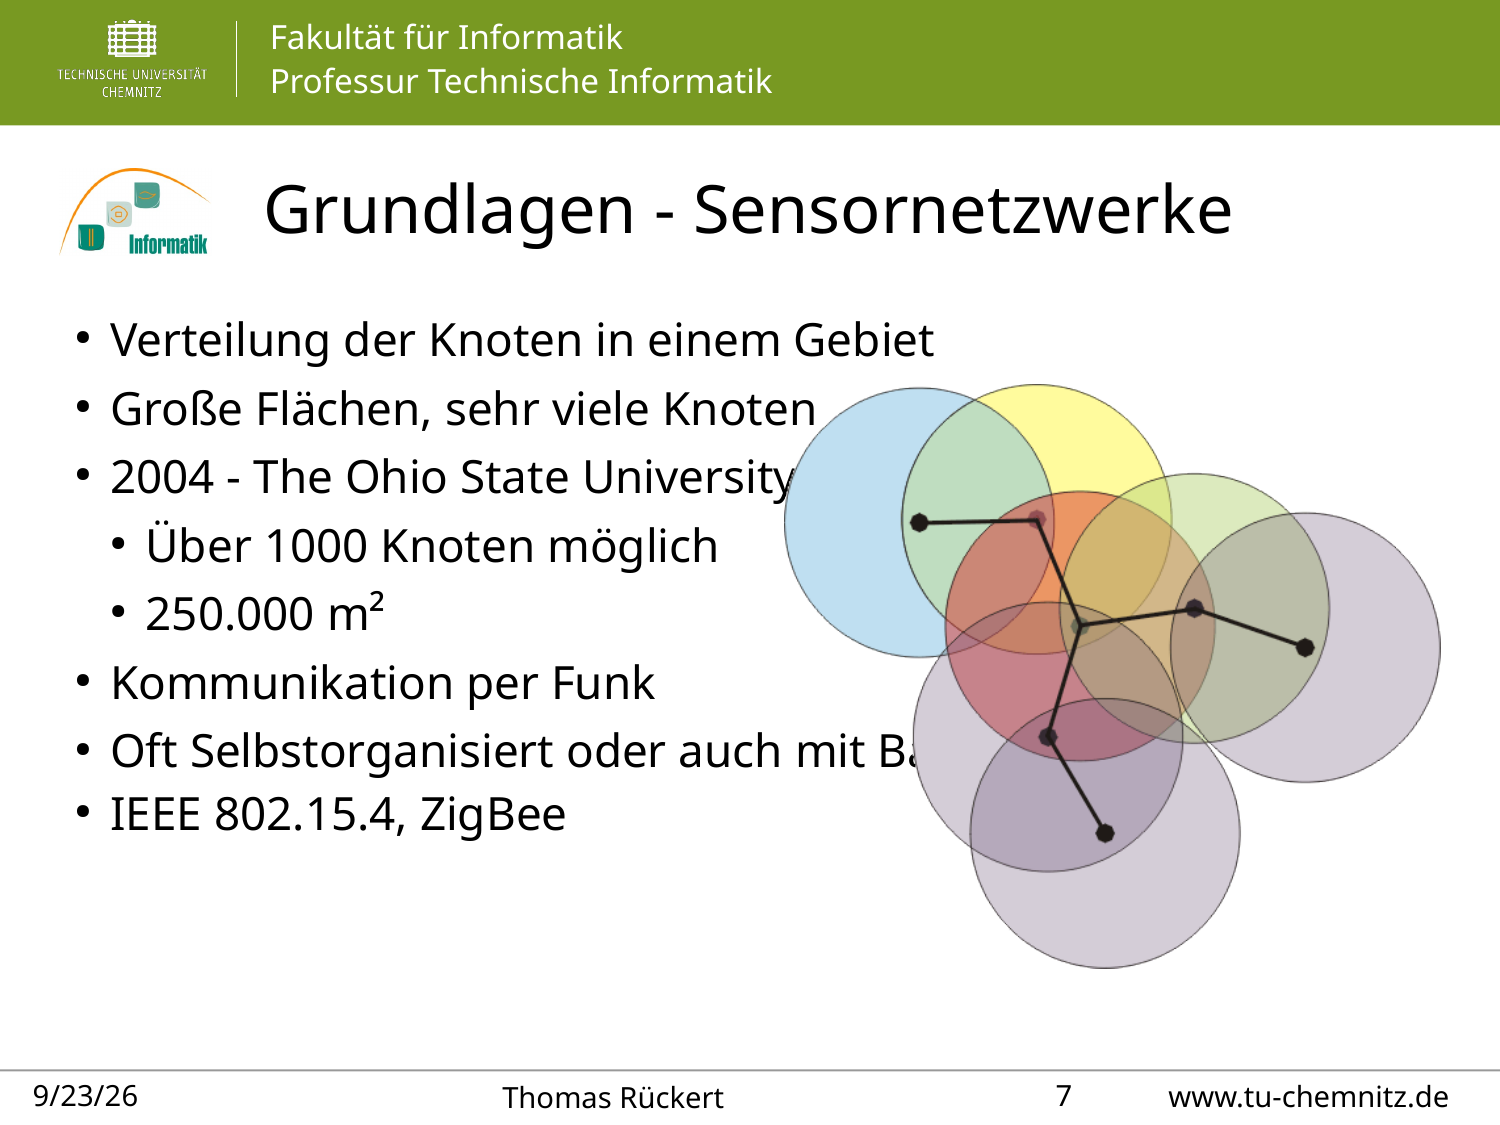

# Grundlagen - Sensornetzwerke
Verteilung der Knoten in einem Gebiet
Große Flächen, sehr viele Knoten
2004 - The Ohio State University
Über 1000 Knoten möglich
250.000 m²
Kommunikation per Funk
Oft Selbstorganisiert oder auch mit Basis
IEEE 802.15.4, ZigBee
Thomas Rückert